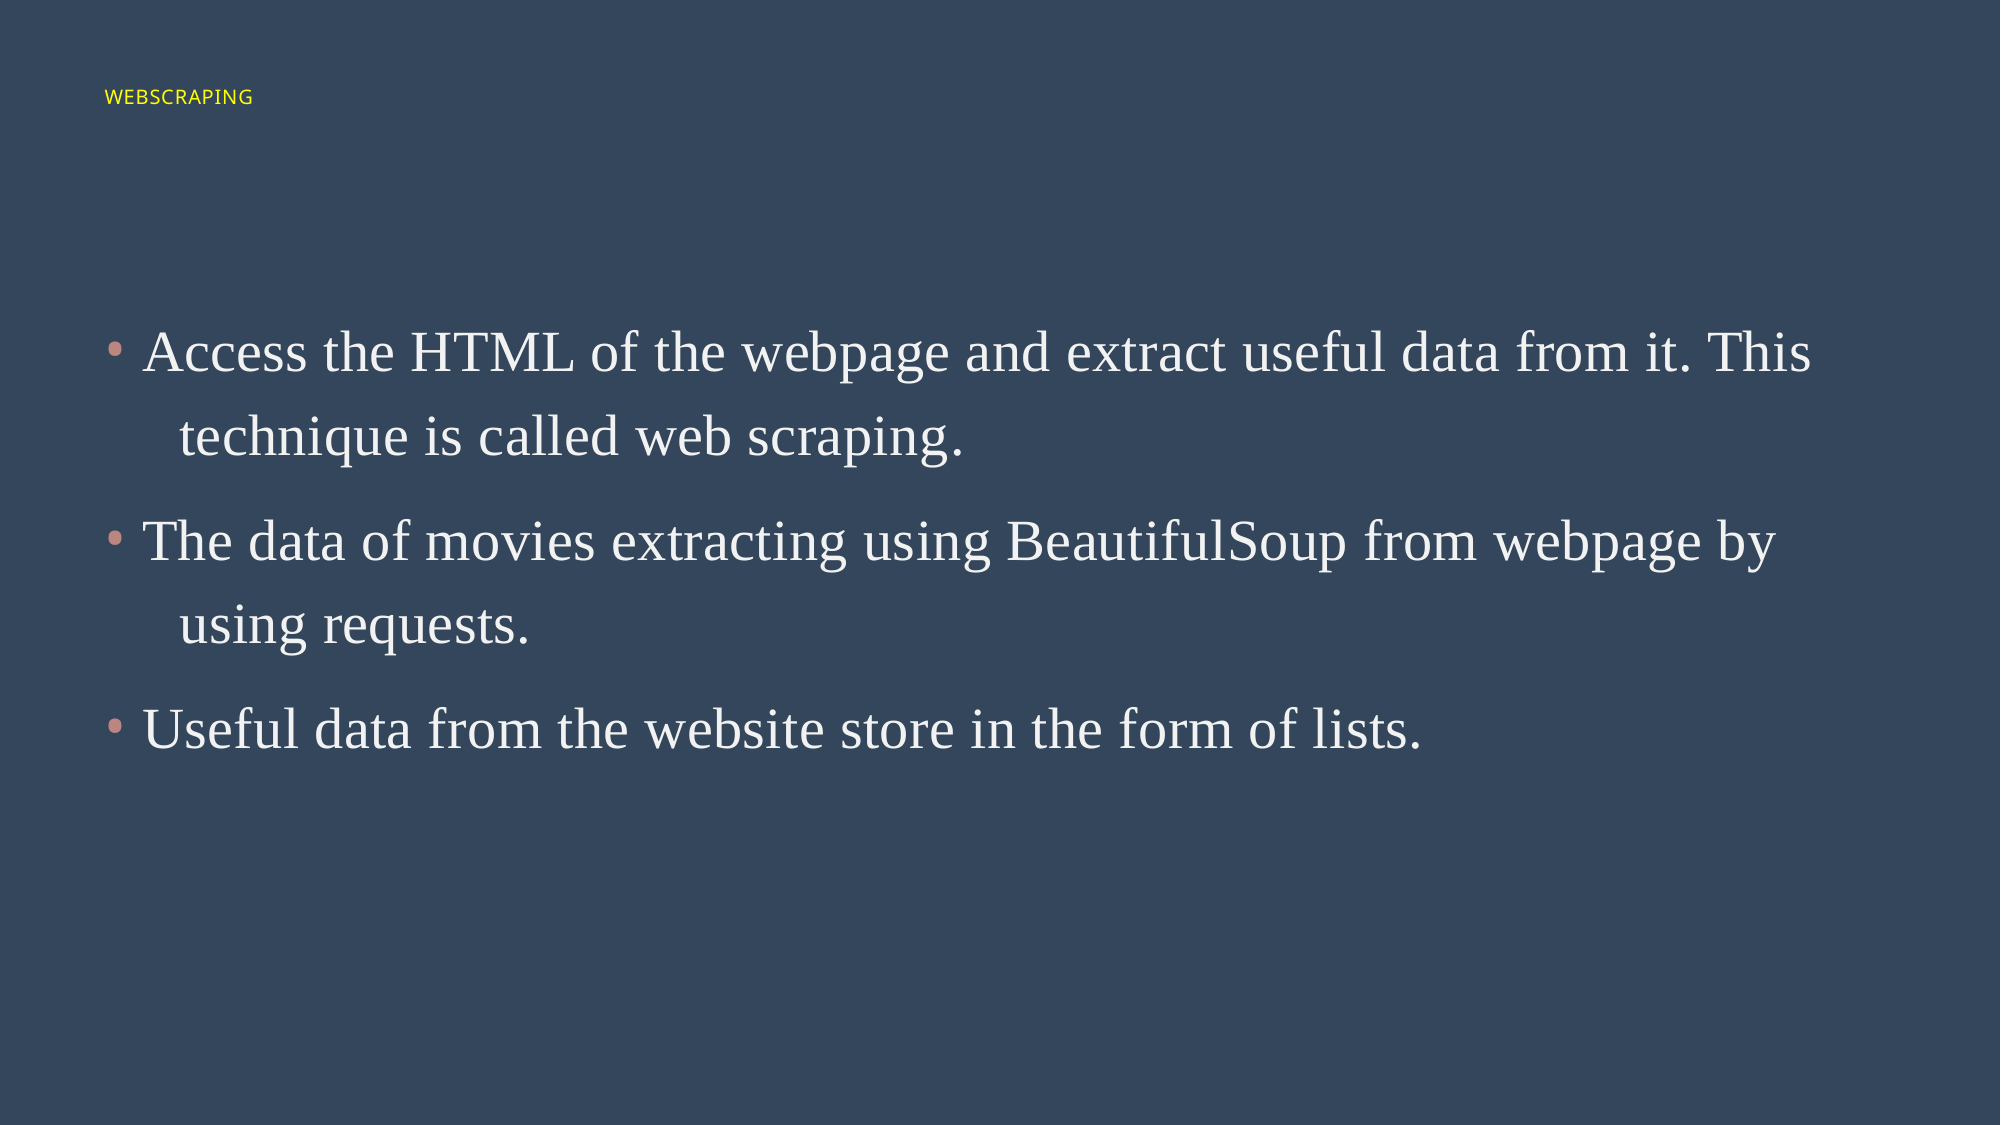

# WEBSCRAPING
Access the HTML of the webpage and extract useful data from it. This technique is called web scraping.
The data of movies extracting using BeautifulSoup from webpage by using requests.
Useful data from the website store in the form of lists.